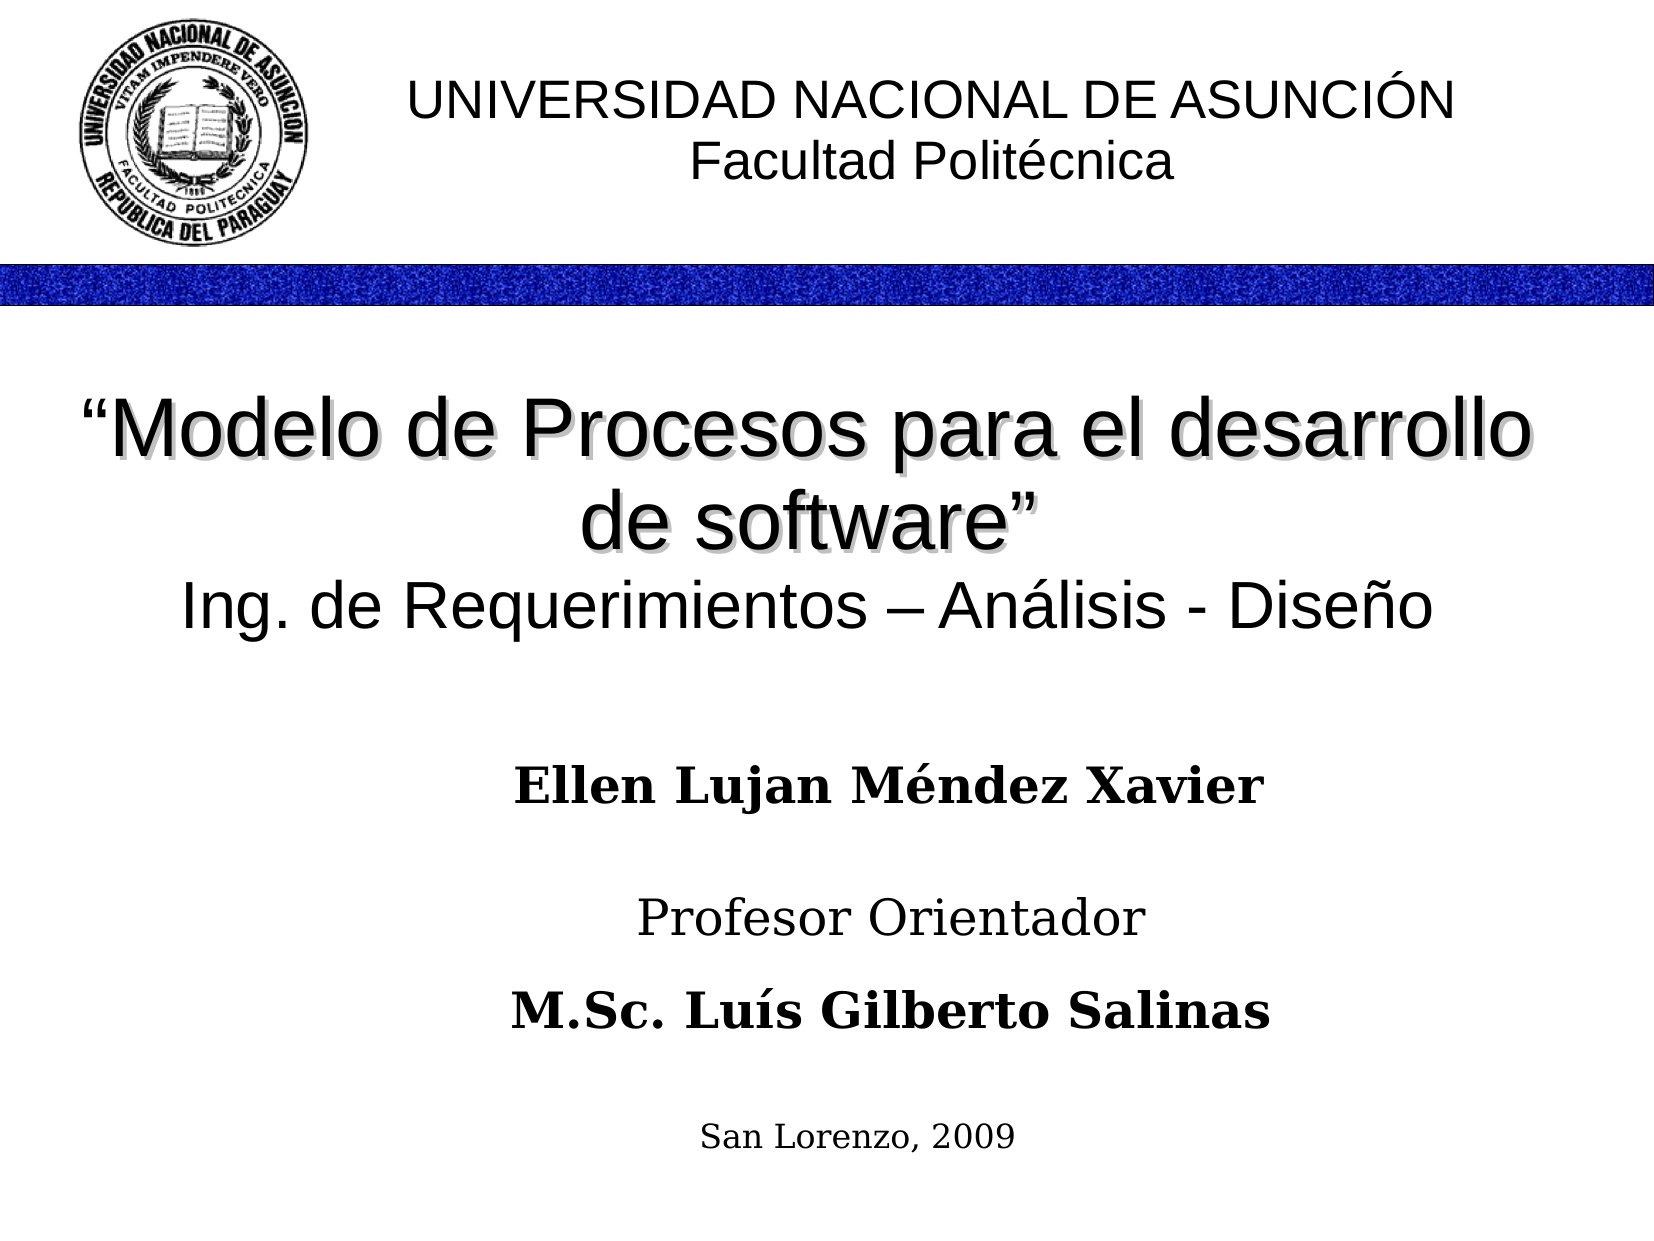

UNIVERSIDAD NACIONAL DE ASUNCIÓN
Facultad Politécnica
“Modelo de Procesos para el desarrollo
de software”
Ing. de Requerimientos – Análisis - Diseño
 Ellen Lujan Méndez Xavier
Profesor Orientador
M.Sc. Luís Gilberto Salinas
San Lorenzo, 2009